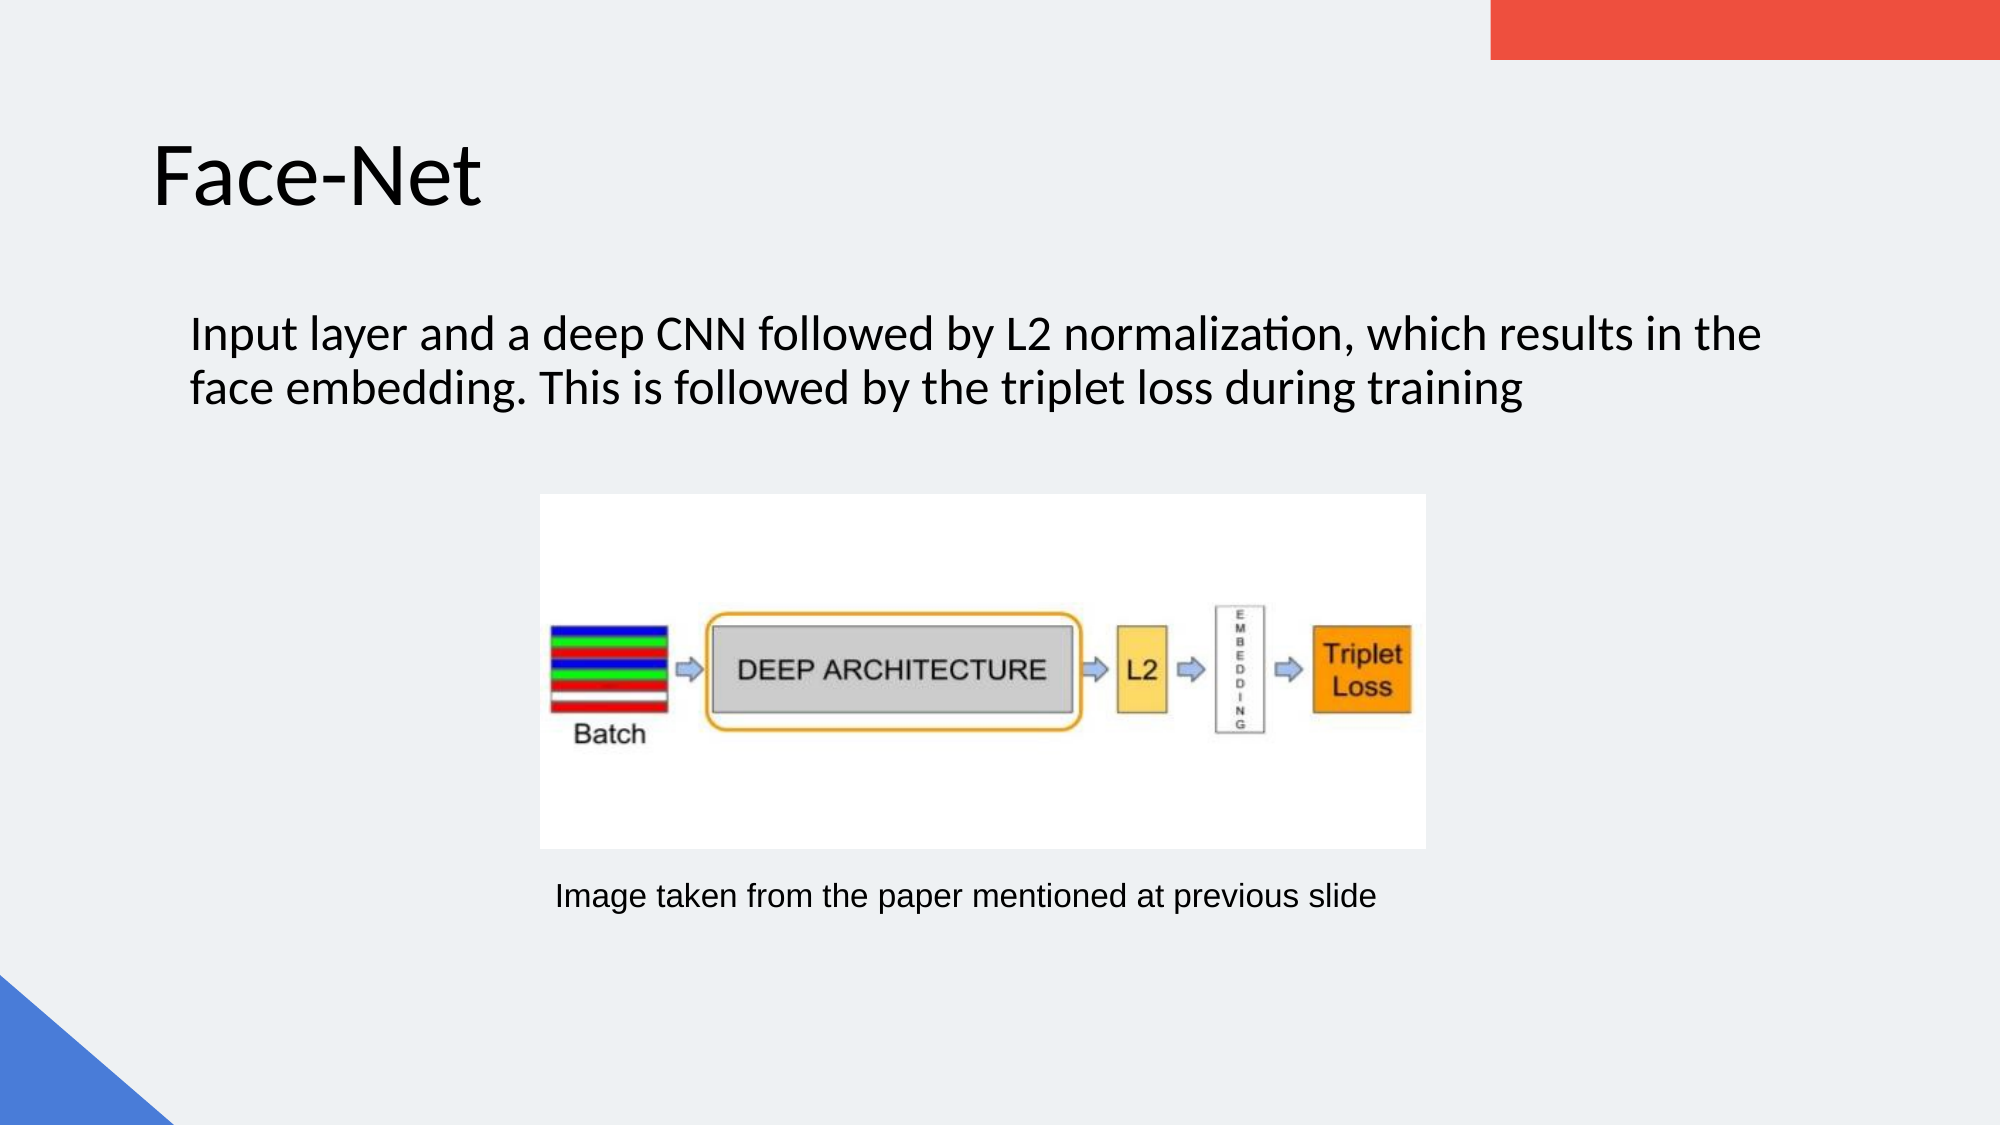

# Face-Net
Input layer and a deep CNN followed by L2 normalization, which results in the face embedding. This is followed by the triplet loss during training
Image taken from the paper mentioned at previous slide